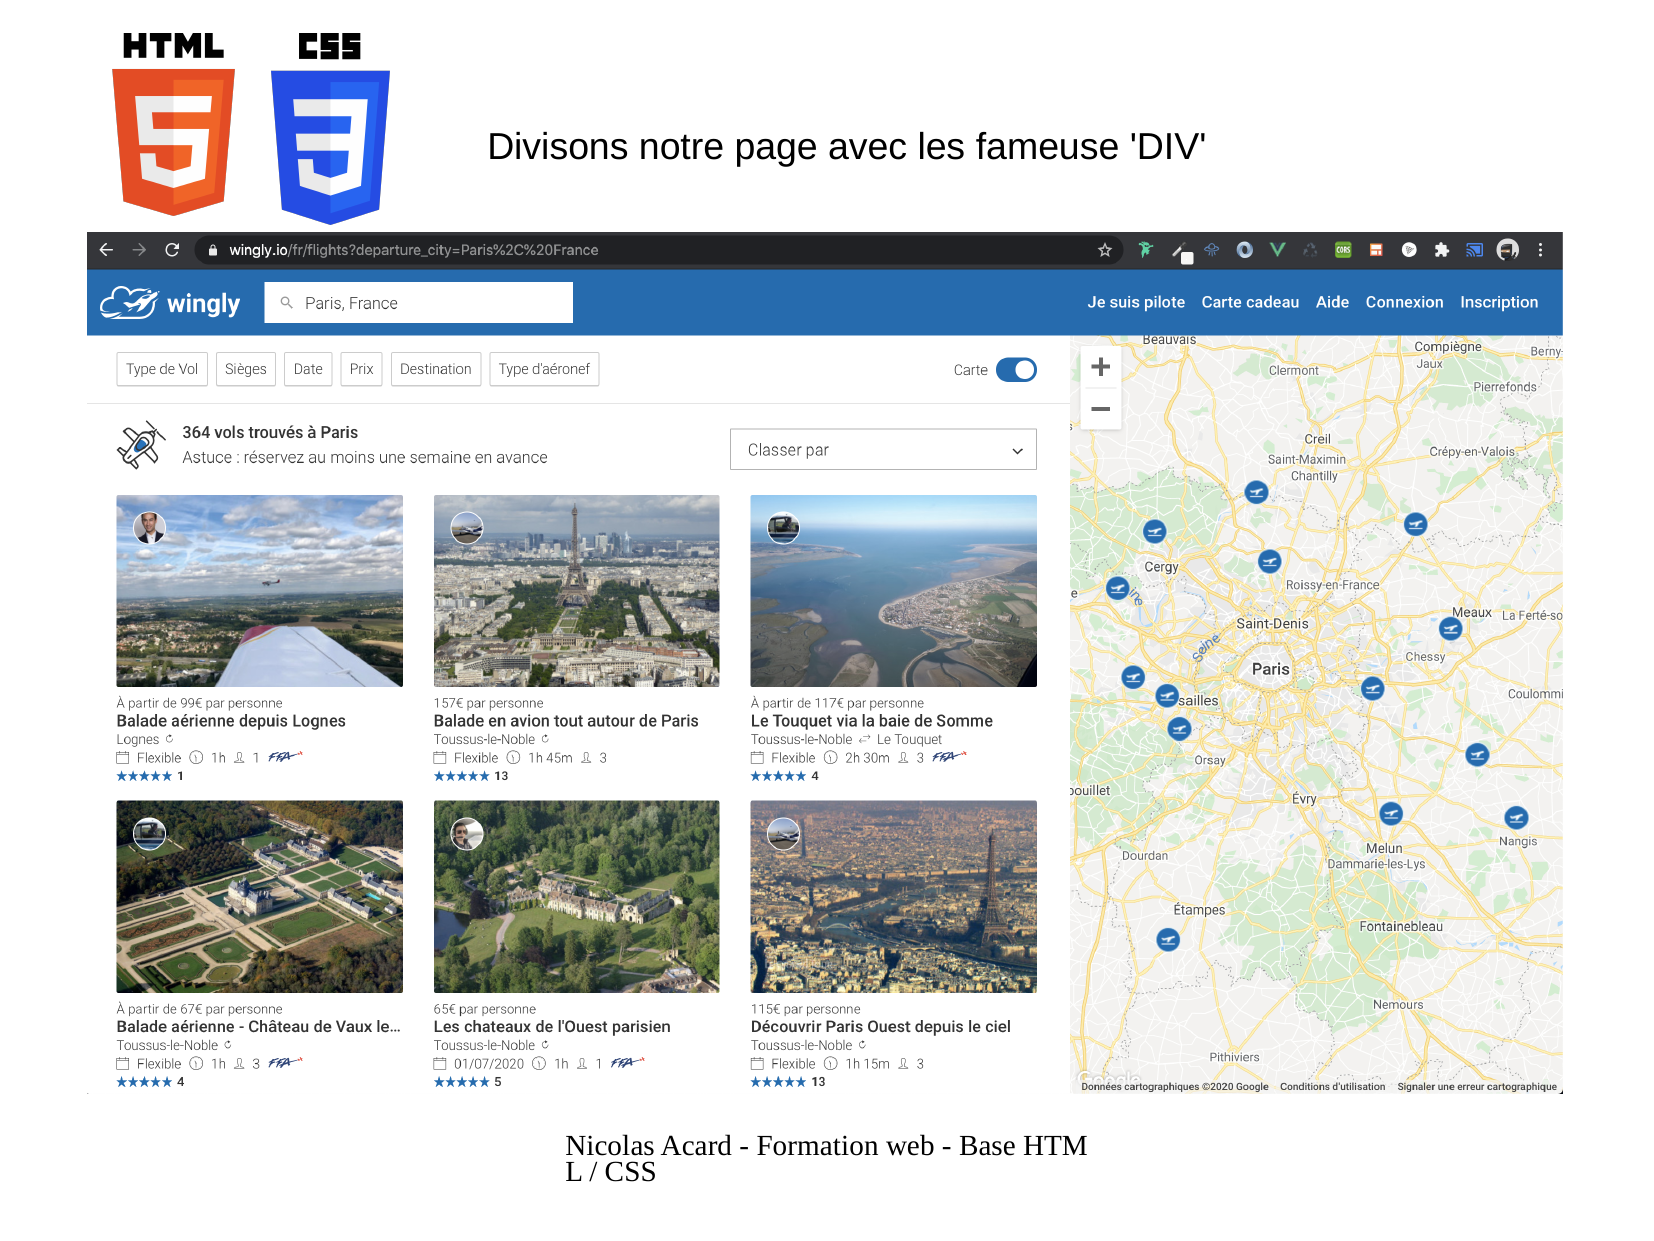

Divisons notre page avec les fameuse 'DIV'
Nicolas Acard - Formation web - Base HTML / CSS